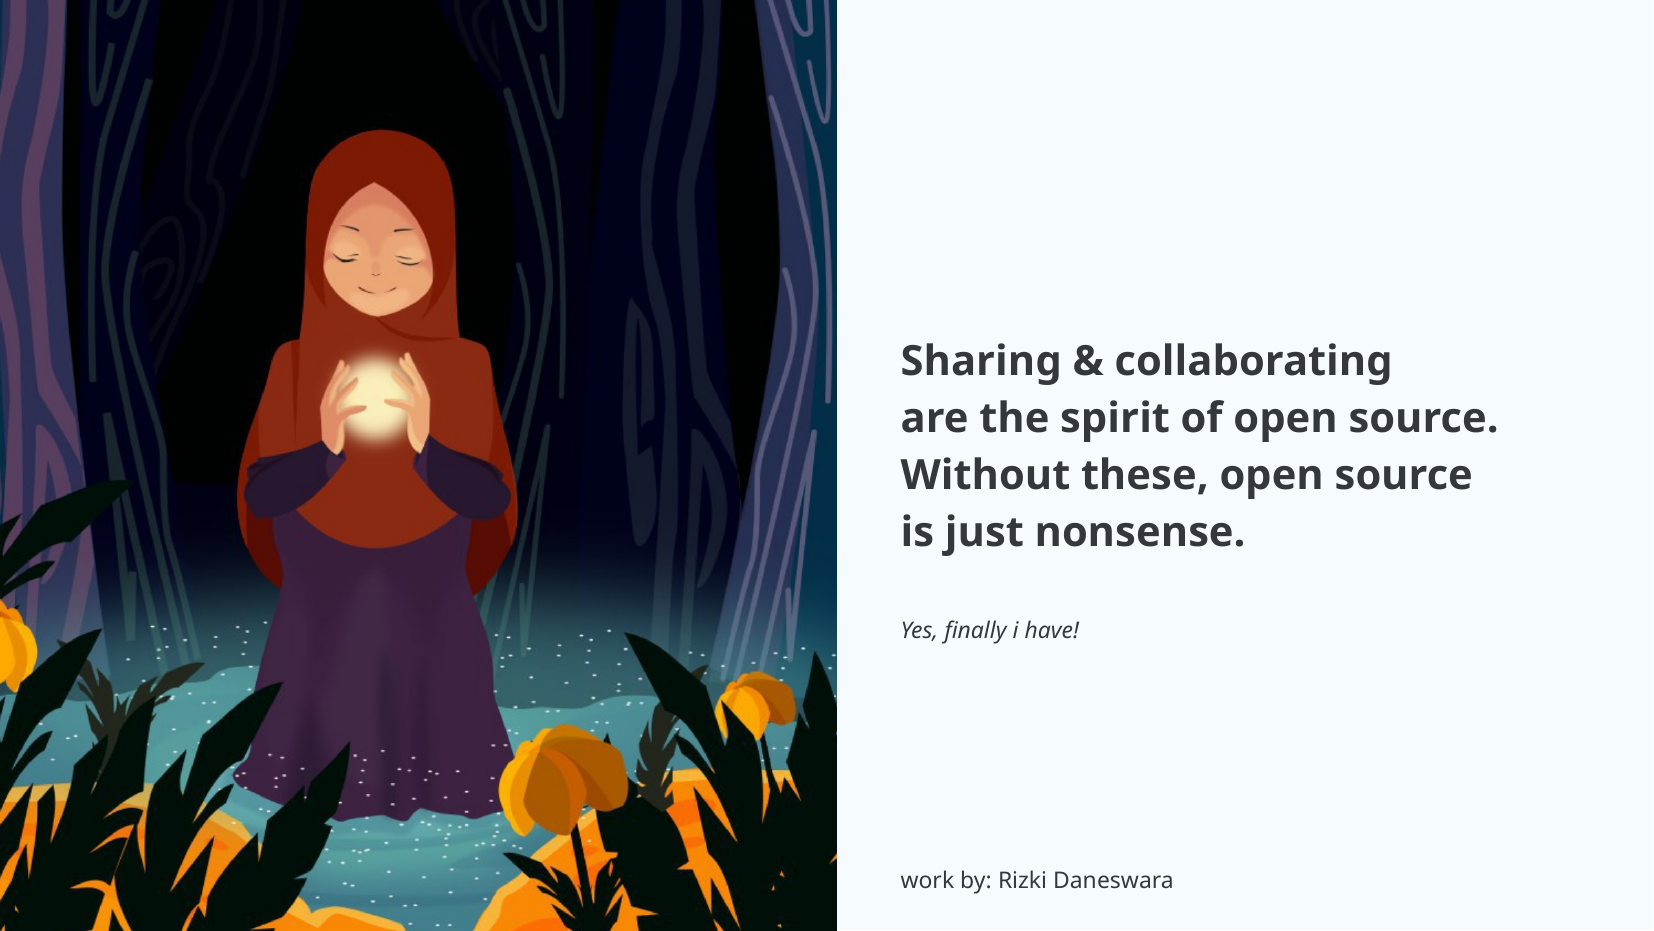

Sharing & collaborating
are the spirit of open source.
Without these, open source
is just nonsense.
Yes, finally i have!
work by: Rizki Daneswara